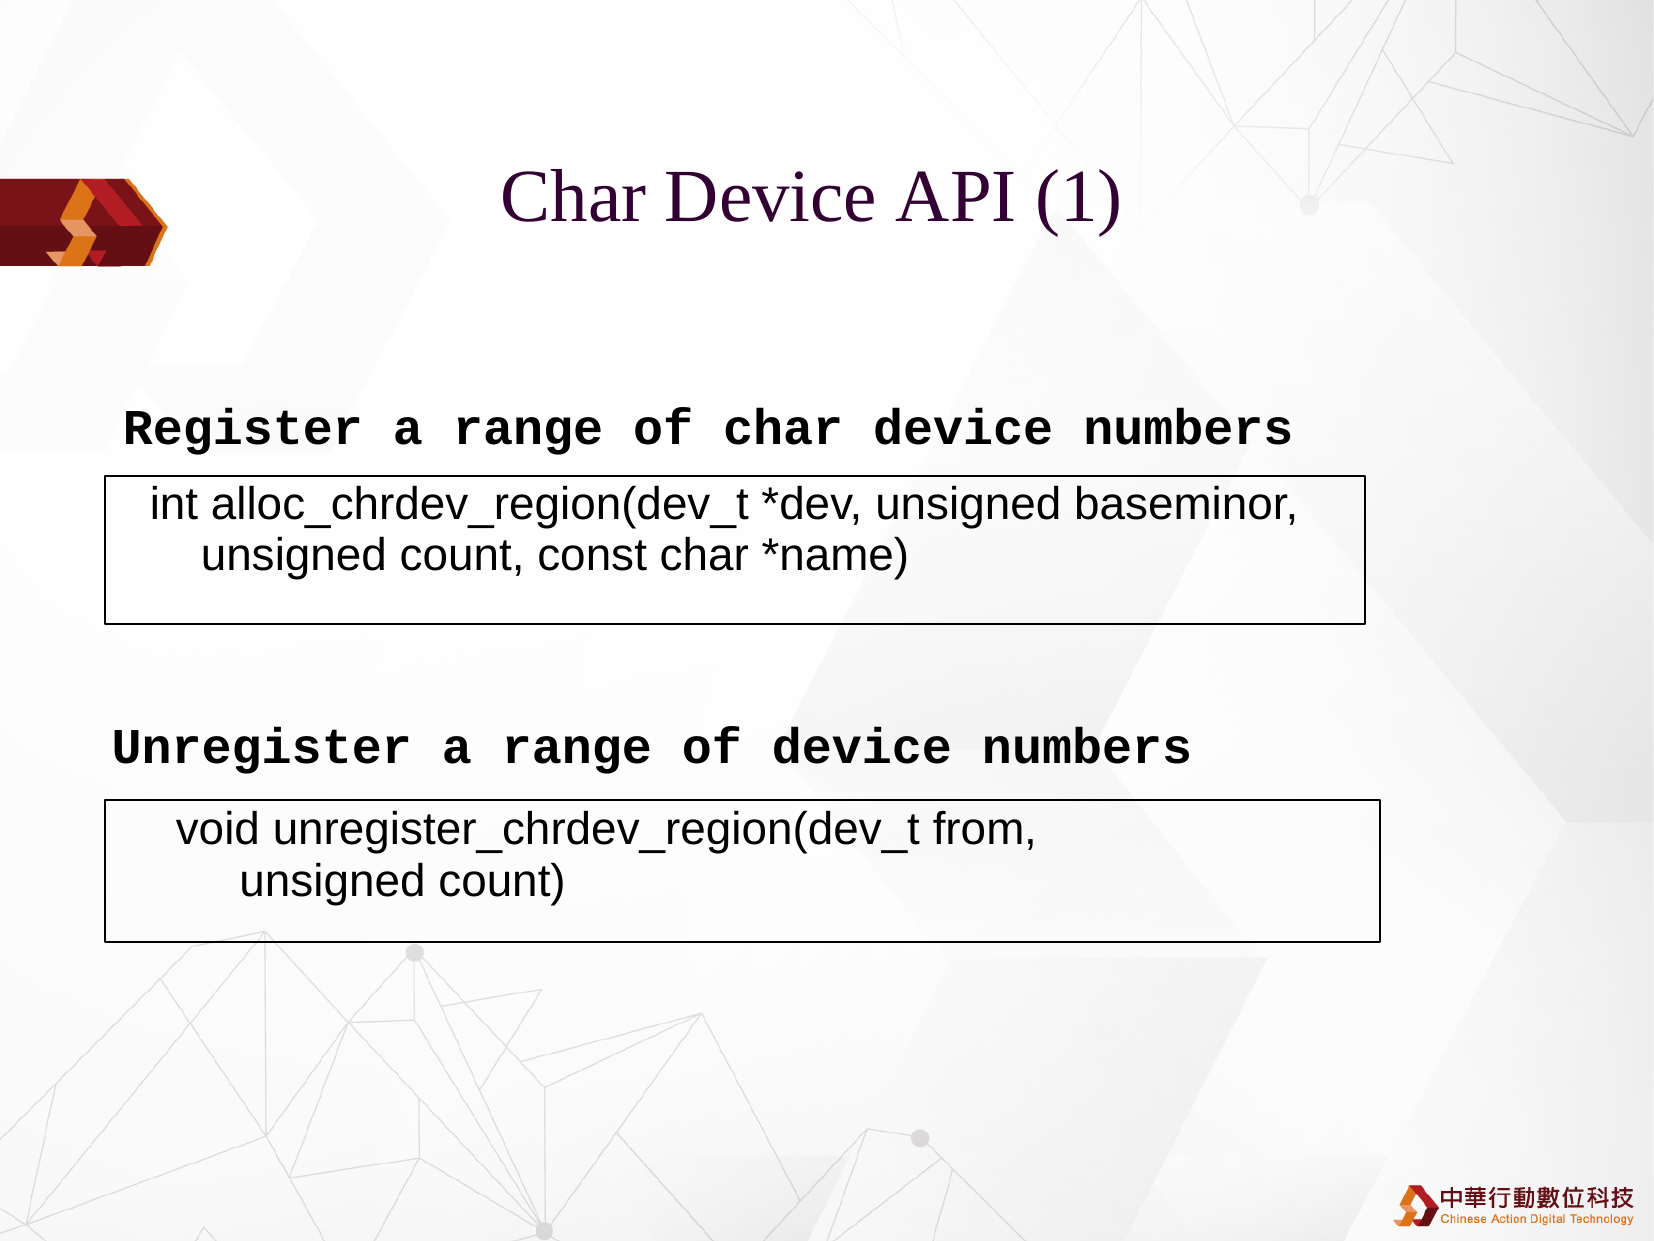

# Char Device API (1)
Register a range of char device numbers
int alloc_chrdev_region(dev_t *dev, unsigned baseminor,
 unsigned count, const char *name)
Unregister a range of device numbers
void unregister_chrdev_region(dev_t from,
 unsigned count)